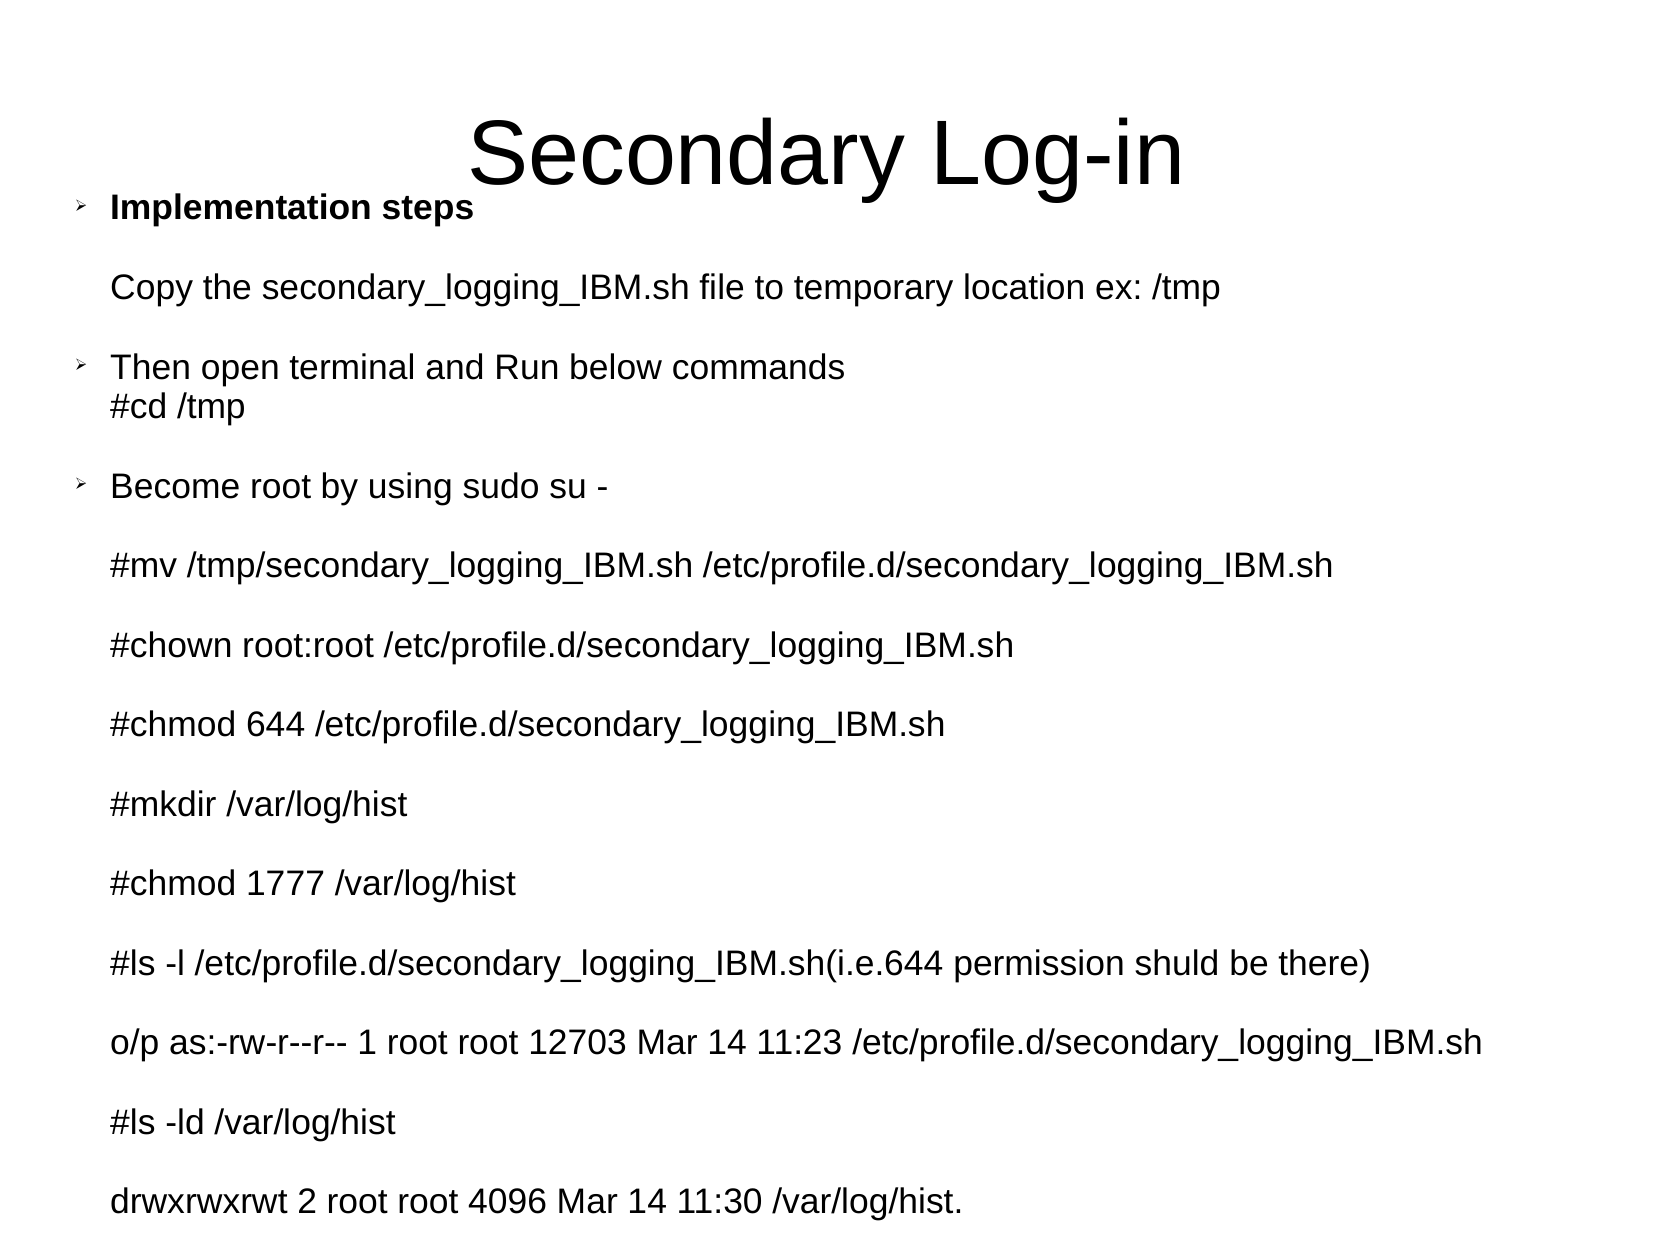

# Secondary Log-in
Implementation steps
Copy the secondary_logging_IBM.sh file to temporary location ex: /tmp
Then open terminal and Run below commands
#cd /tmp
Become root by using sudo su -
#mv /tmp/secondary_logging_IBM.sh /etc/profile.d/secondary_logging_IBM.sh
#chown root:root /etc/profile.d/secondary_logging_IBM.sh
#chmod 644 /etc/profile.d/secondary_logging_IBM.sh
#mkdir /var/log/hist
#chmod 1777 /var/log/hist
#ls -l /etc/profile.d/secondary_logging_IBM.sh(i.e.644 permission shuld be there)
o/p as:-rw-r--r-- 1 root root 12703 Mar 14 11:23 /etc/profile.d/secondary_logging_IBM.sh
#ls -ld /var/log/hist
drwxrwxrwt 2 root root 4096 Mar 14 11:30 /var/log/hist.